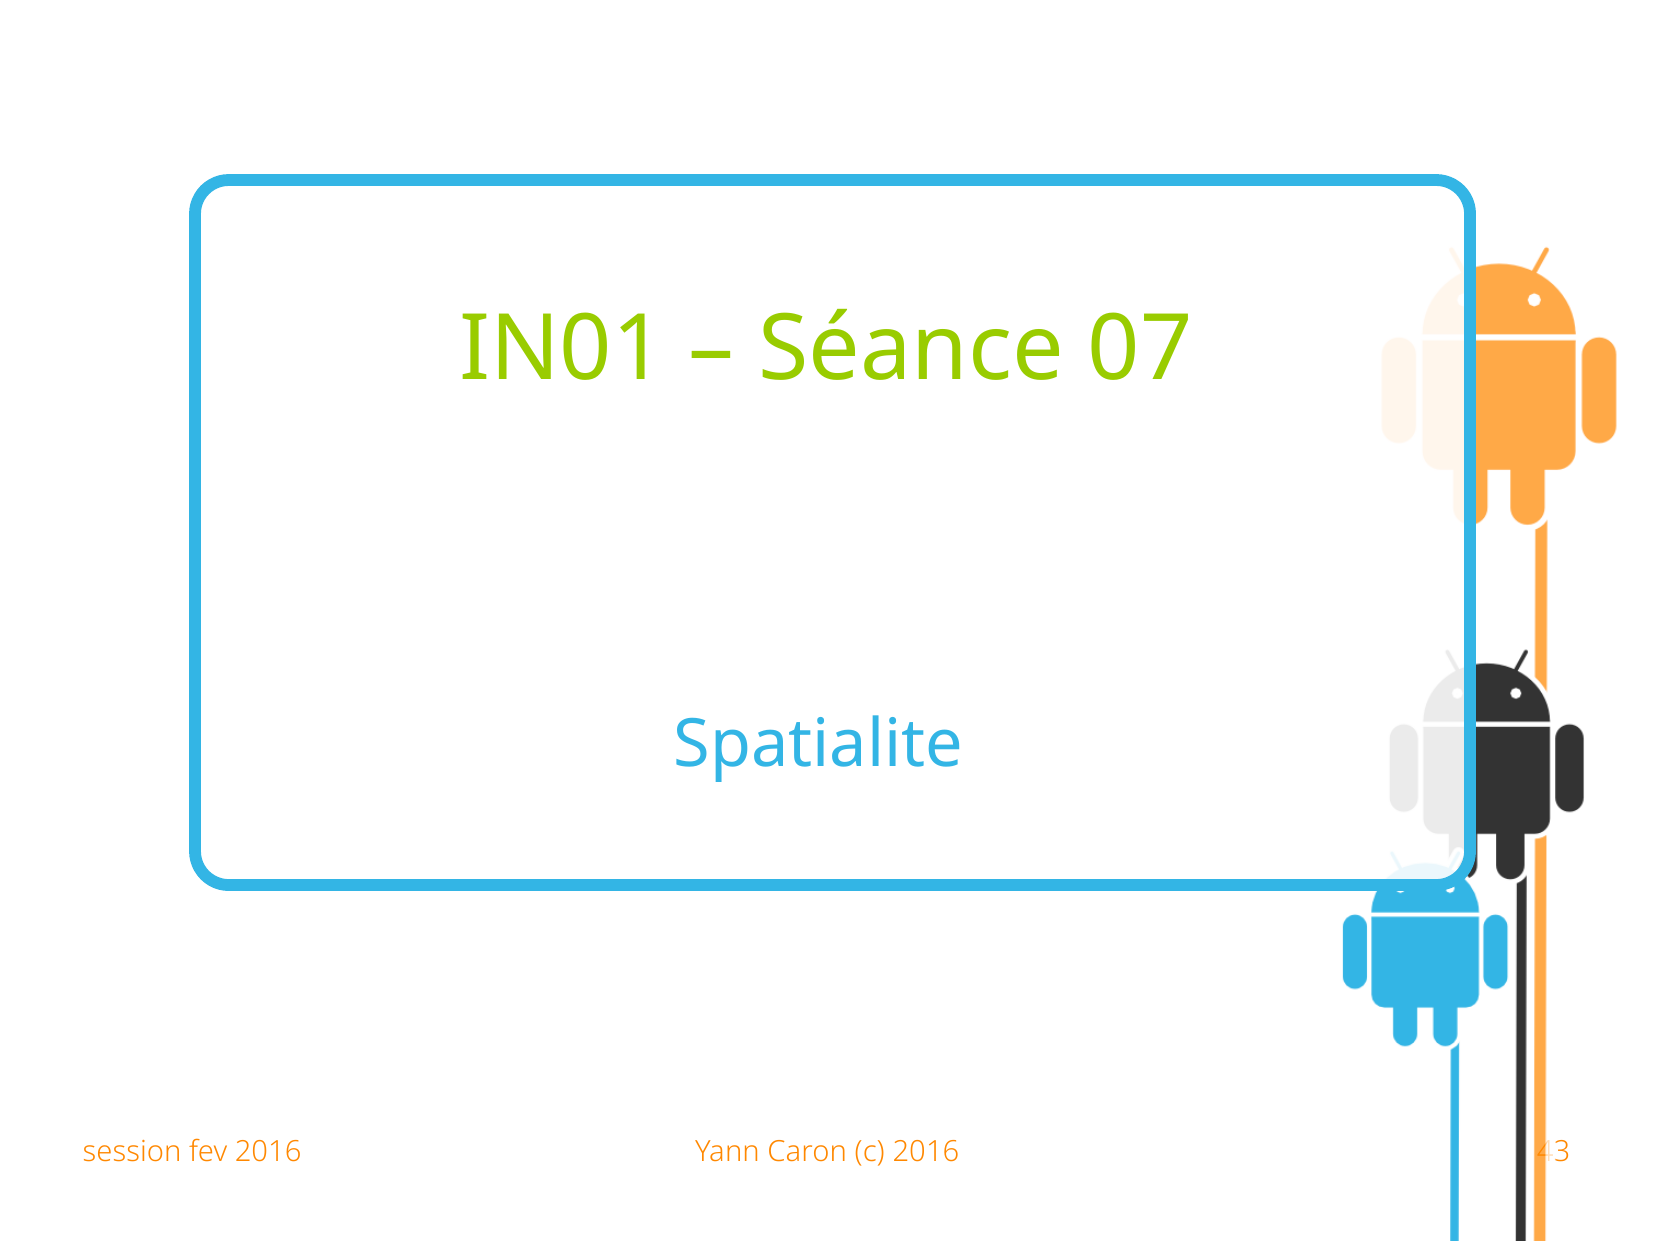

# IN01 – Séance 07
Spatialite
session fev 2016
Yann Caron (c) 2016
43